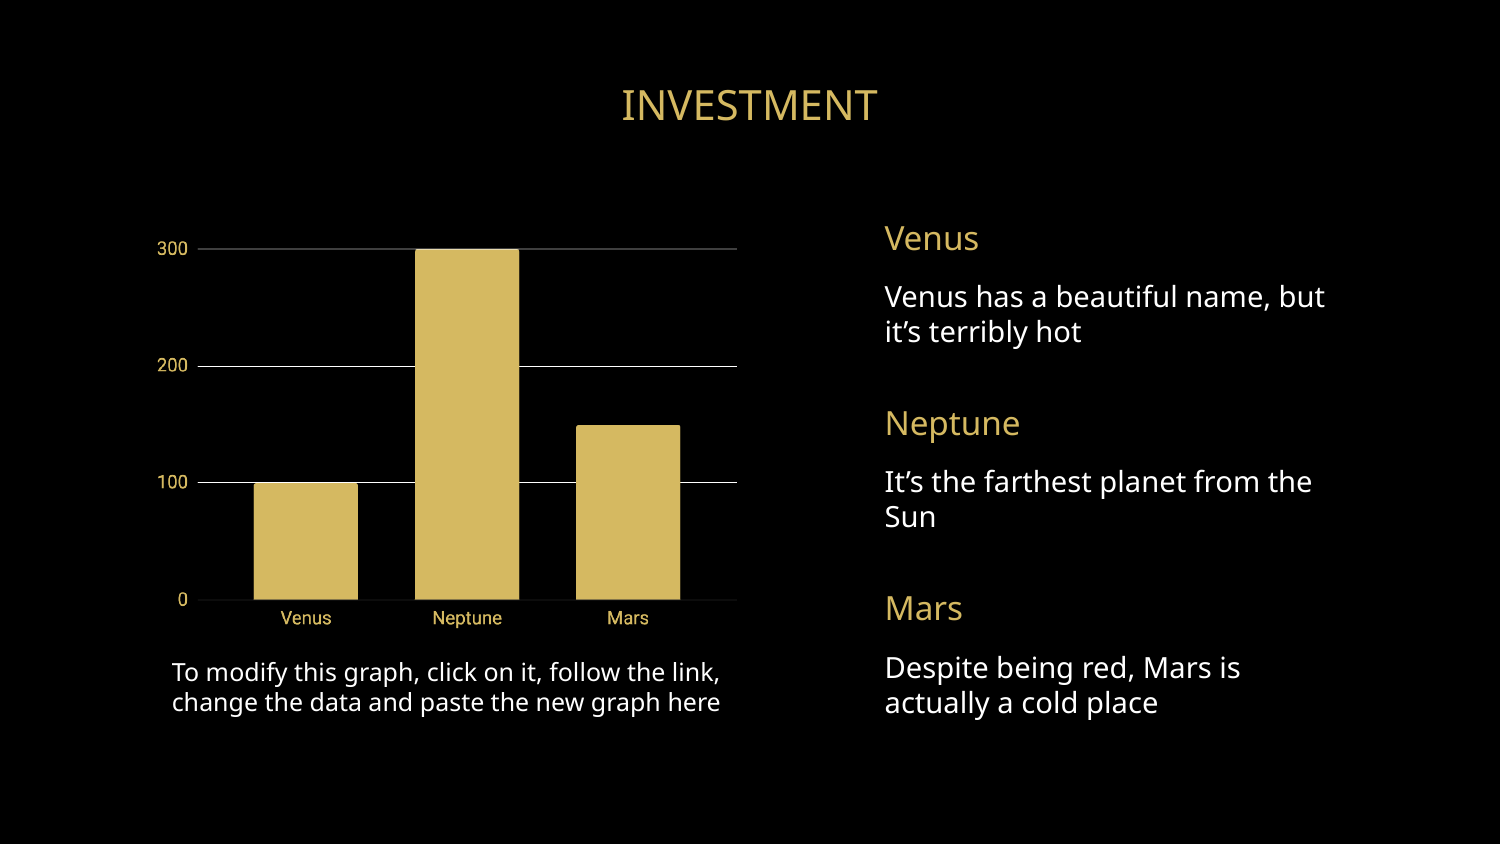

# INVESTMENT
Venus
Venus has a beautiful name, but it’s terribly hot
Neptune
It’s the farthest planet from the Sun
Mars
Despite being red, Mars is actually a cold place
To modify this graph, click on it, follow the link, change the data and paste the new graph here